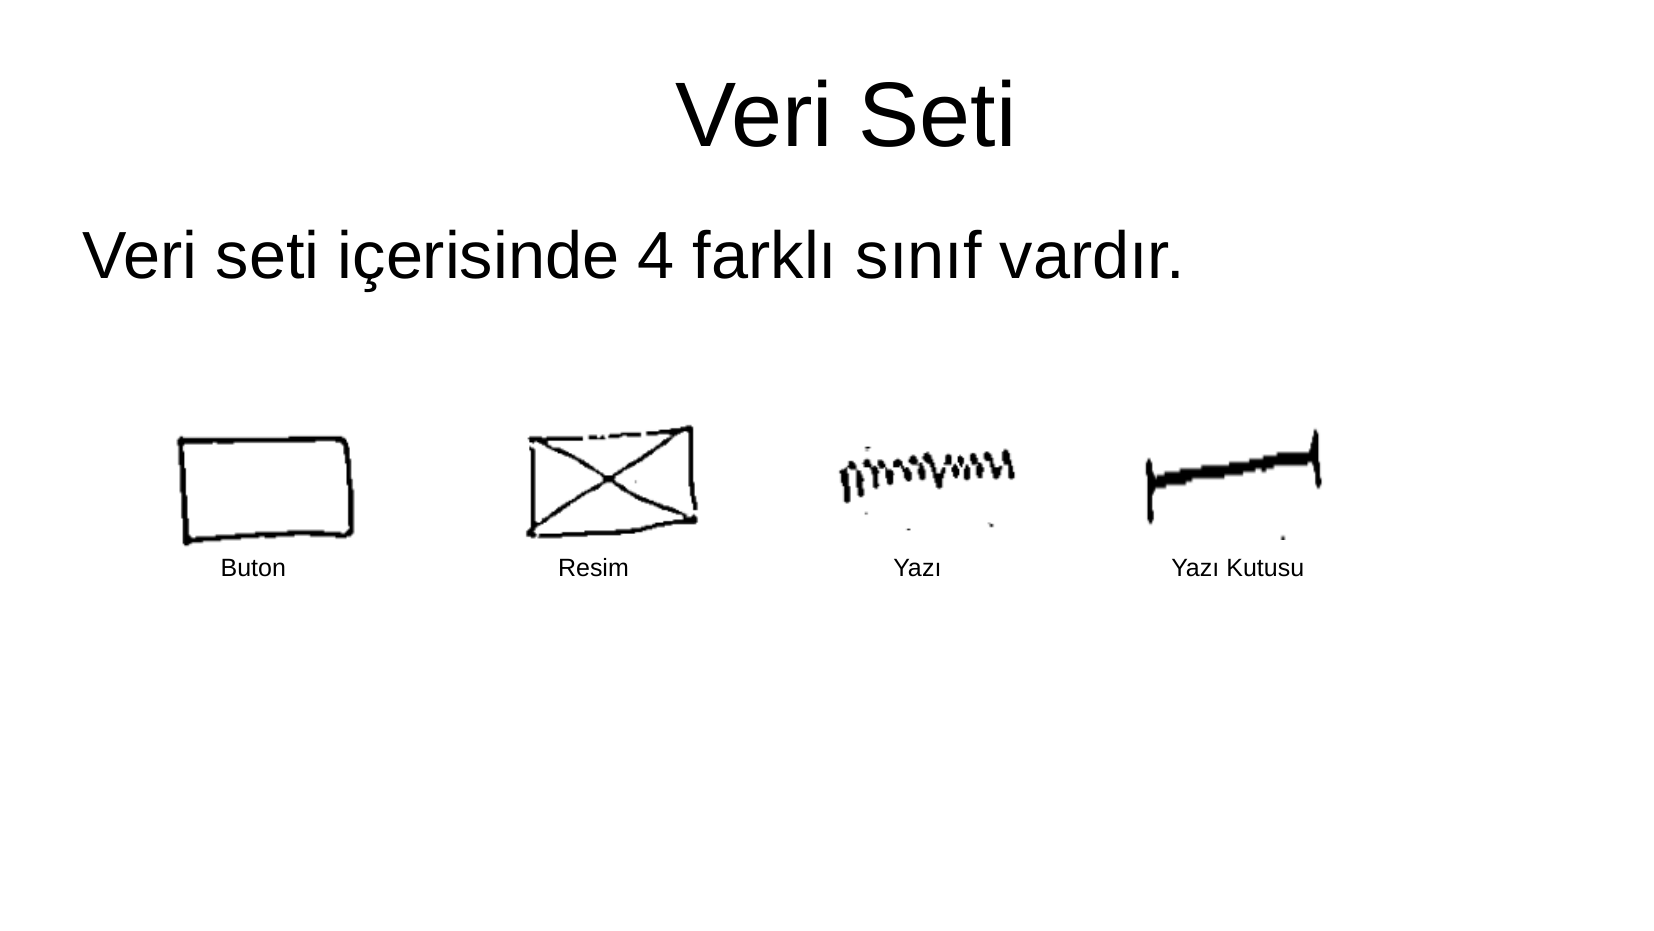

# Veri Seti
Veri seti içerisinde 4 farklı sınıf vardır.
 Buton Resim Yazı Yazı Kutusu